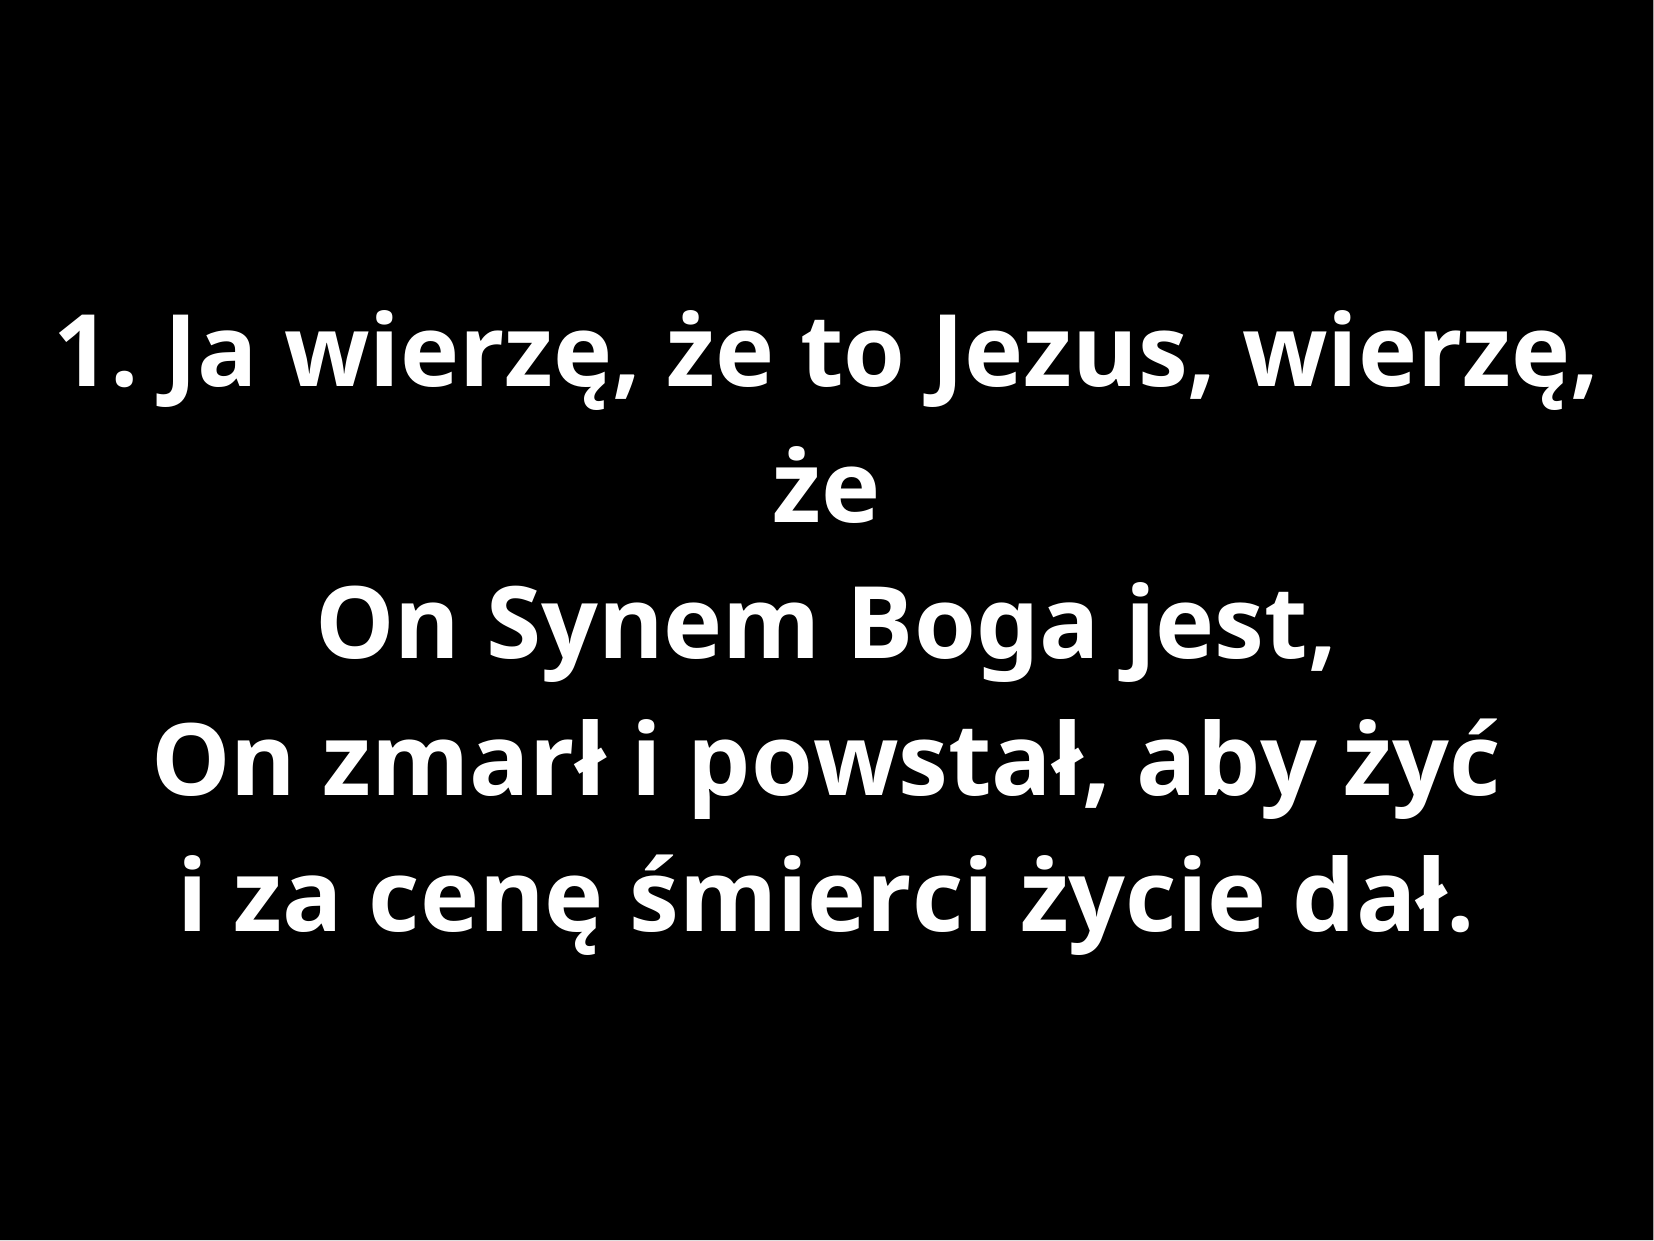

# 1. Ja wierzę, że to Jezus, wierzę, że On Synem Boga jest, On zmarł i powstał, aby żyć i za cenę śmierci życie dał.